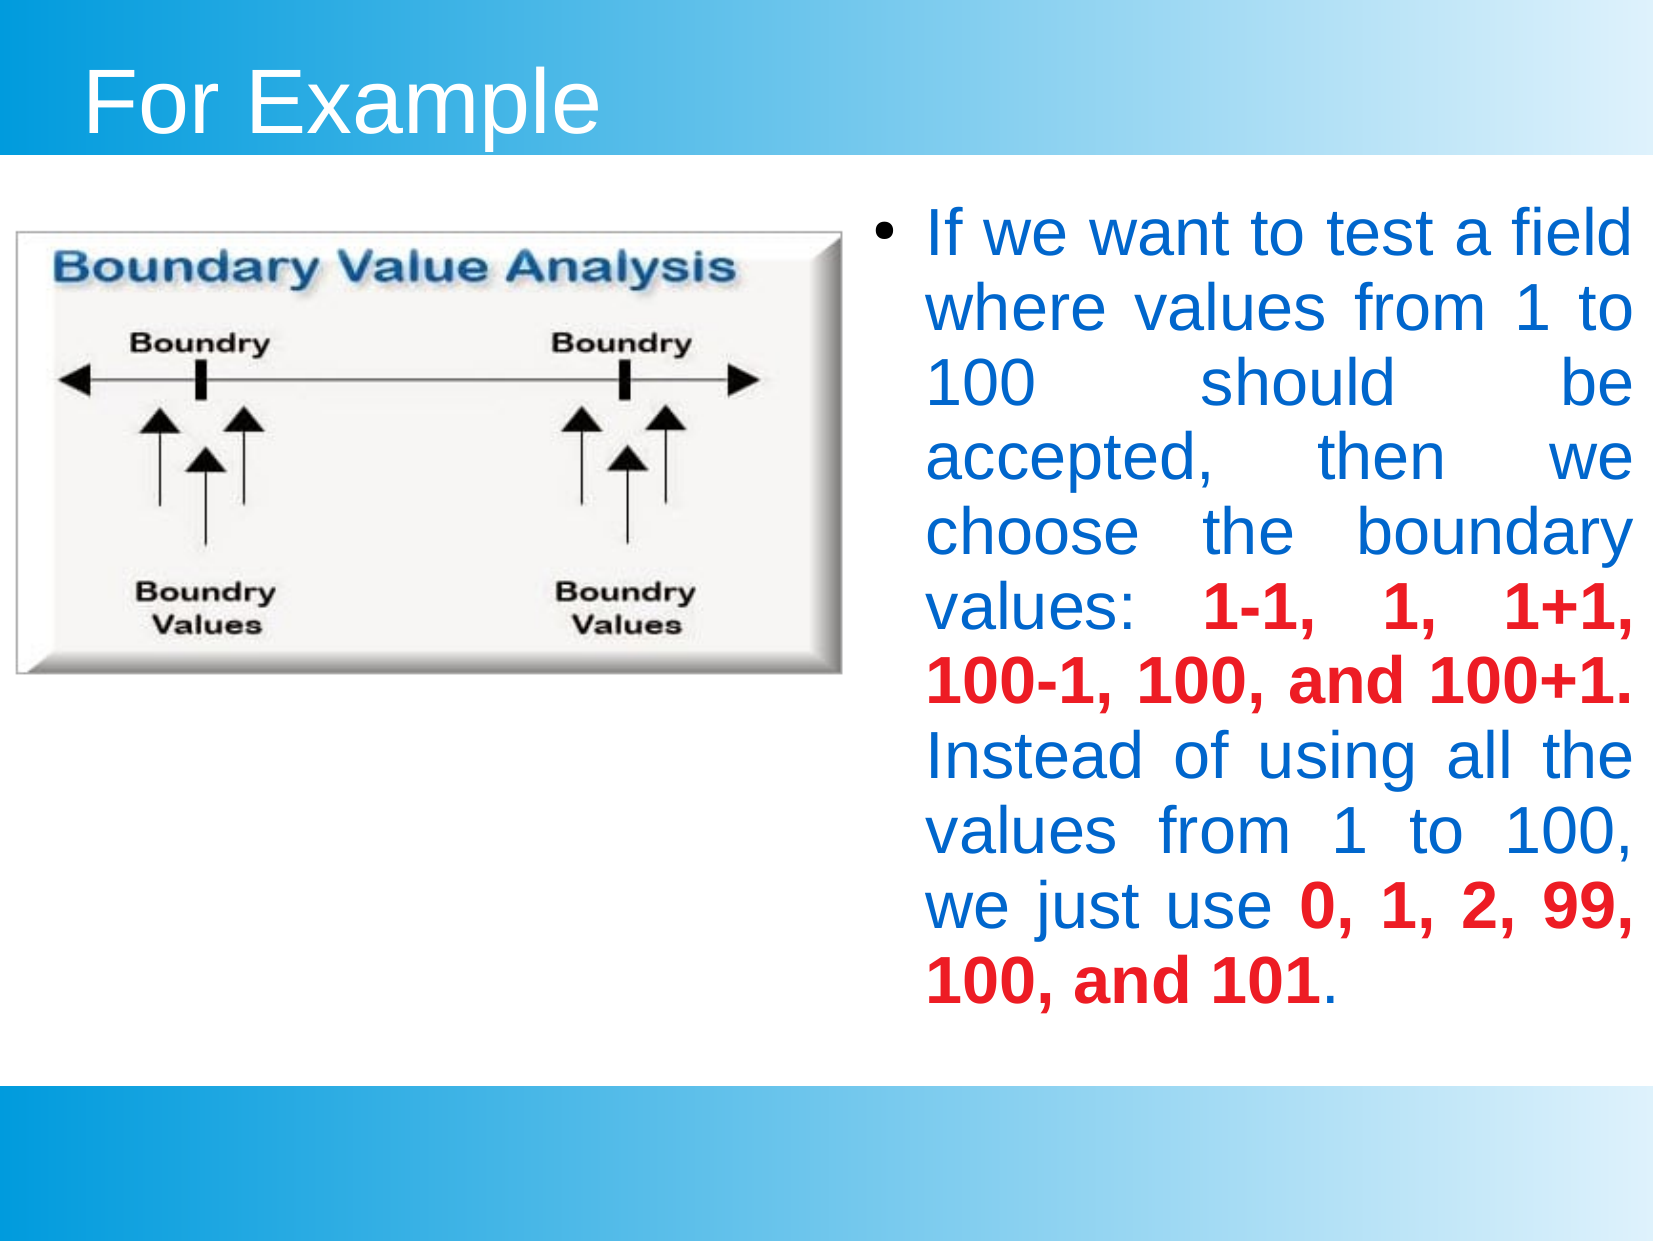

# For Example
If we want to test a field where values from 1 to 100 should be accepted, then we choose the boundary values: 1-1, 1, 1+1, 100-1, 100, and 100+1. Instead of using all the values from 1 to 100, we just use 0, 1, 2, 99, 100, and 101.